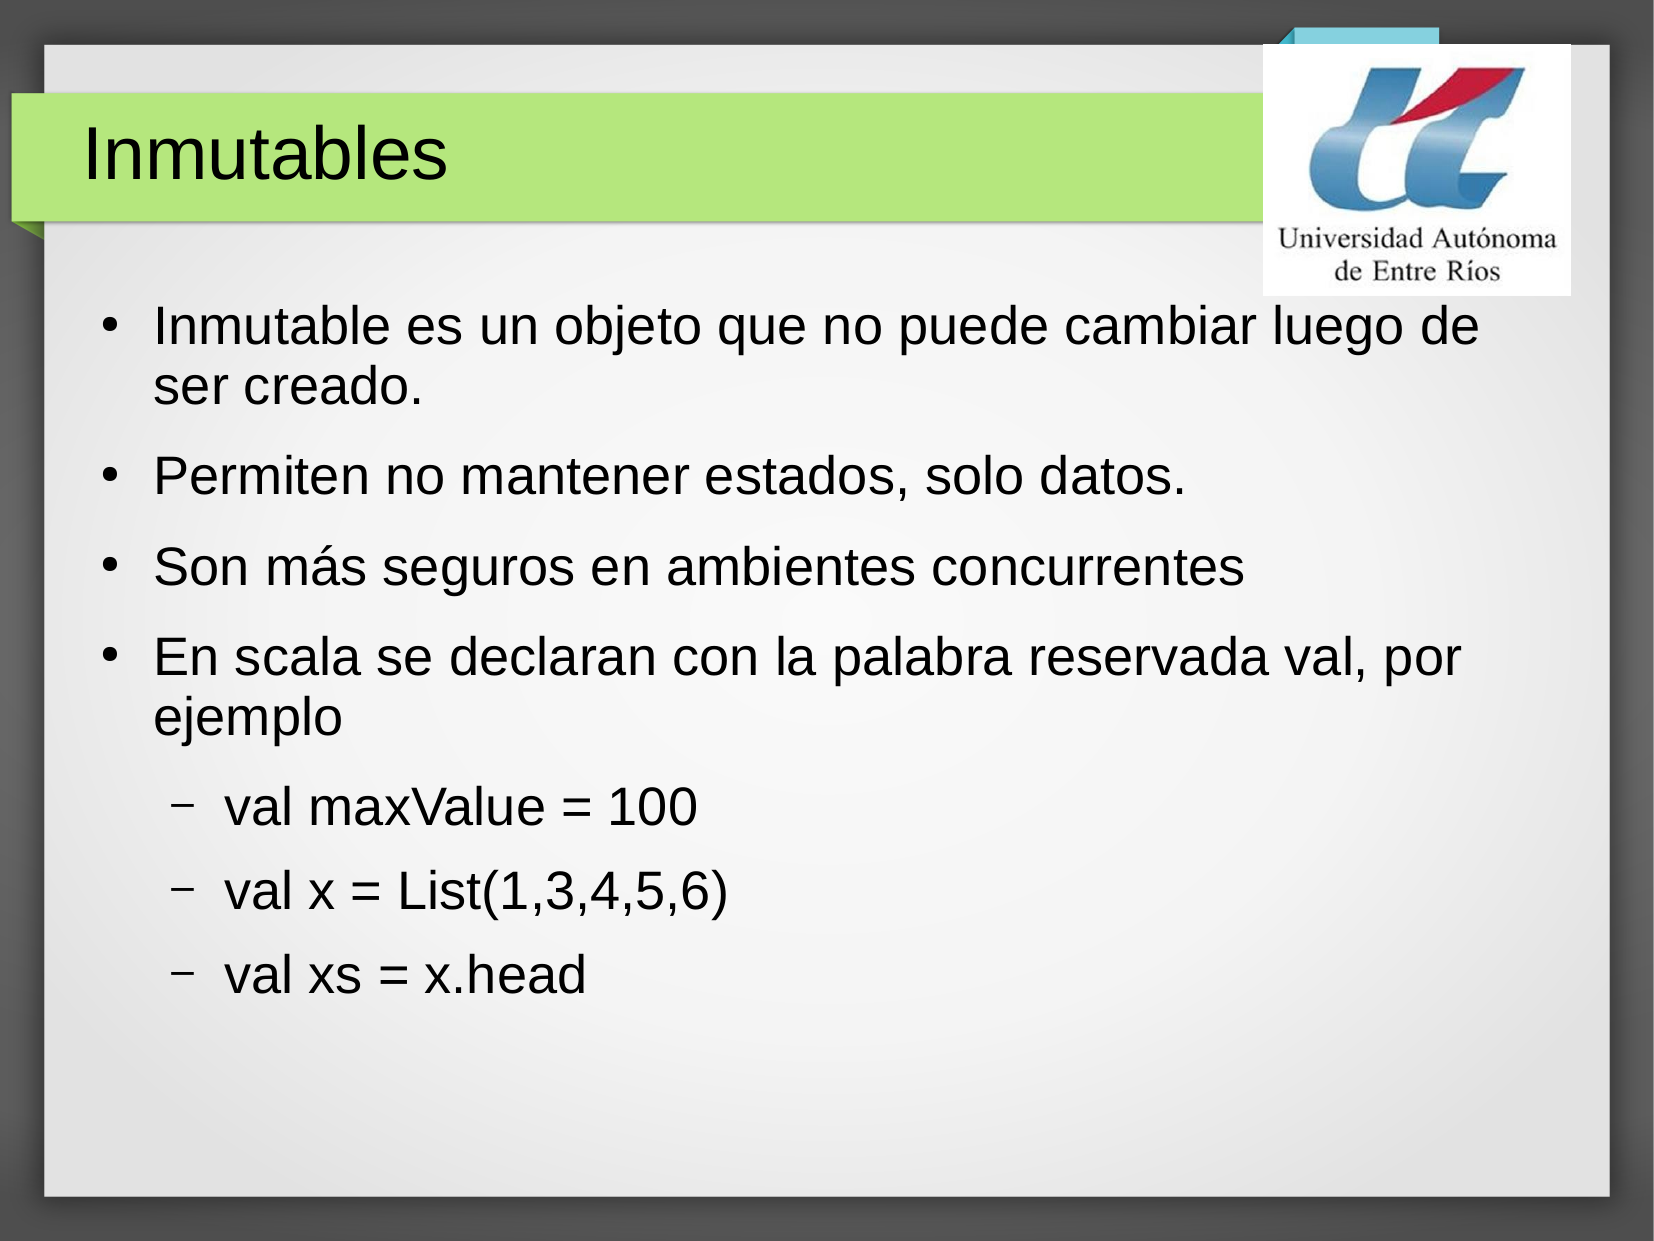

# Inmutables
Inmutable es un objeto que no puede cambiar luego de ser creado.
Permiten no mantener estados, solo datos.
Son más seguros en ambientes concurrentes
En scala se declaran con la palabra reservada val, por ejemplo
val maxValue = 100
val x = List(1,3,4,5,6)
val xs = x.head